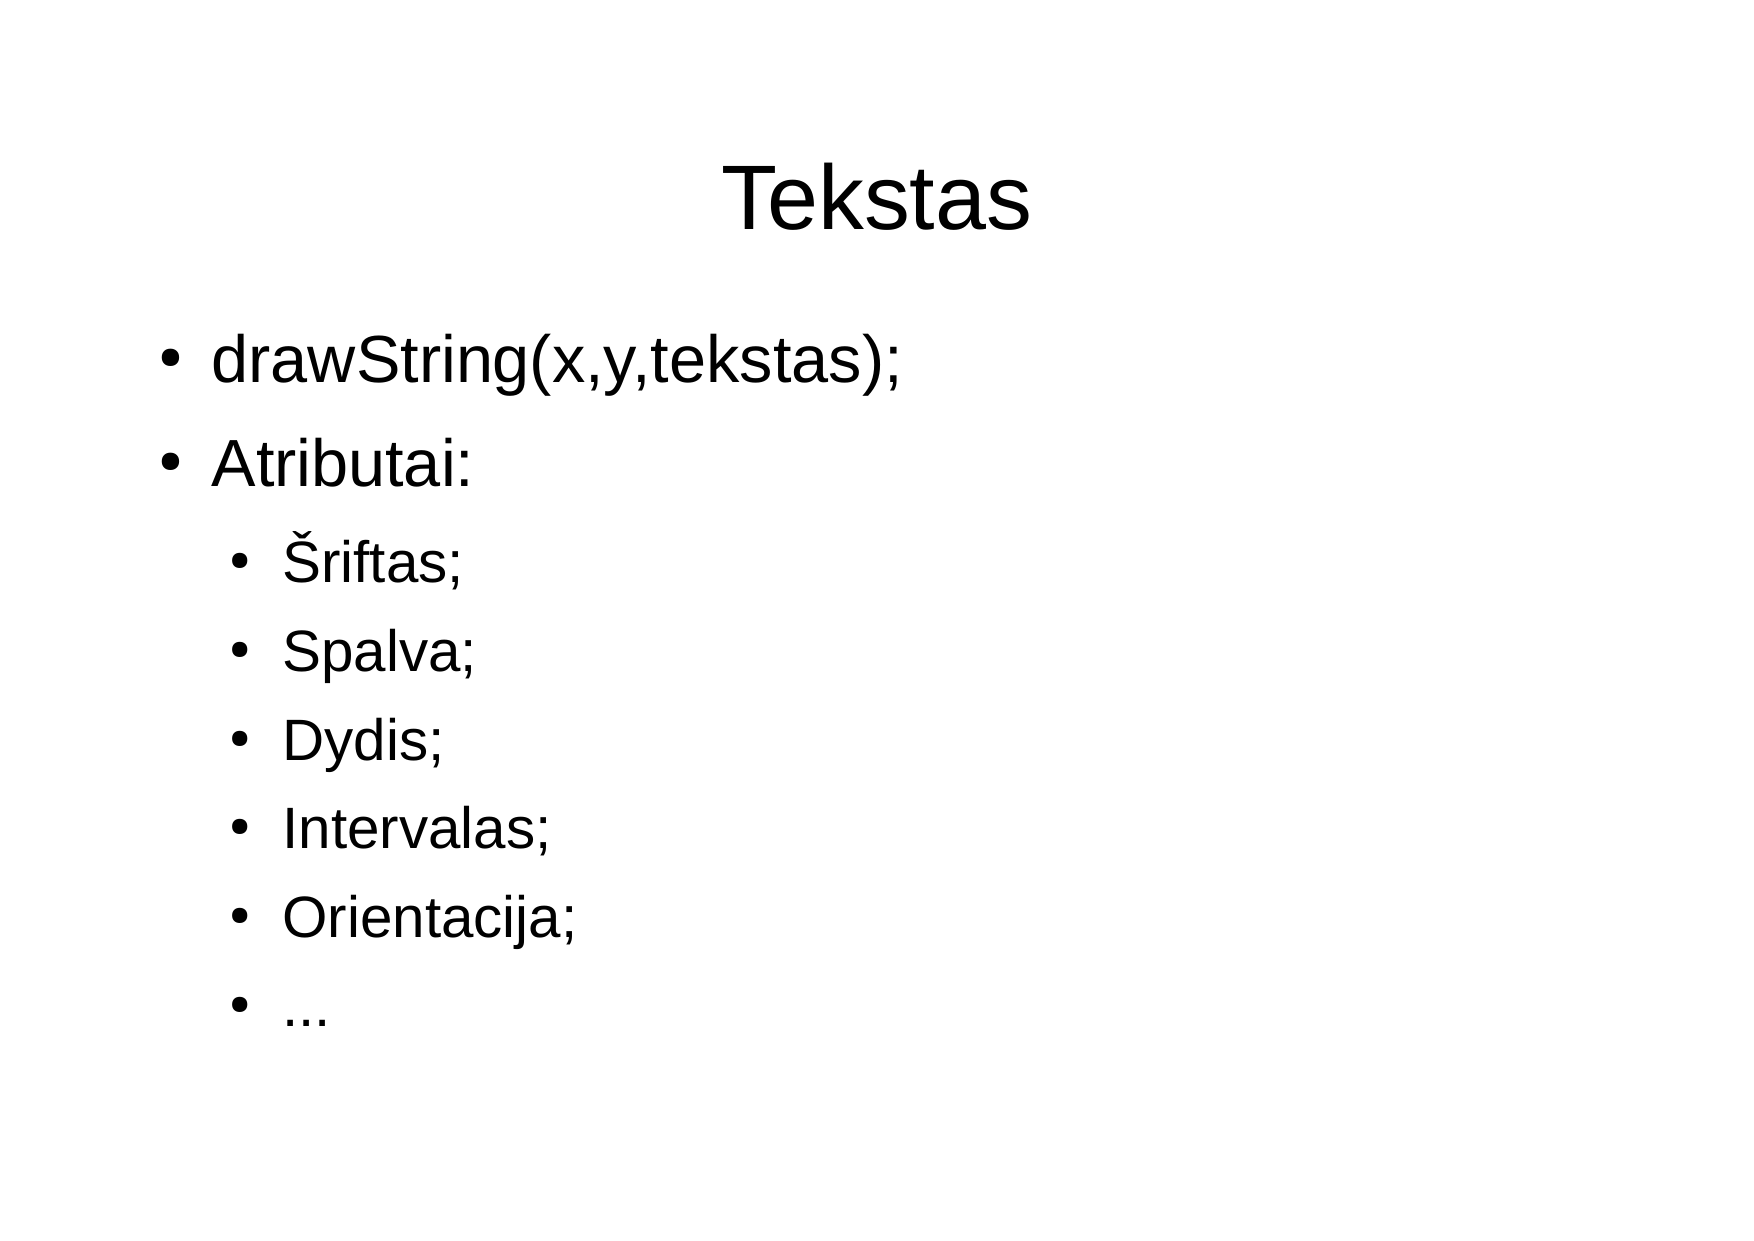

# Tekstas
drawString(x,y,tekstas);
Atributai:
Šriftas;
Spalva;
Dydis;
Intervalas;
Orientacija;
...